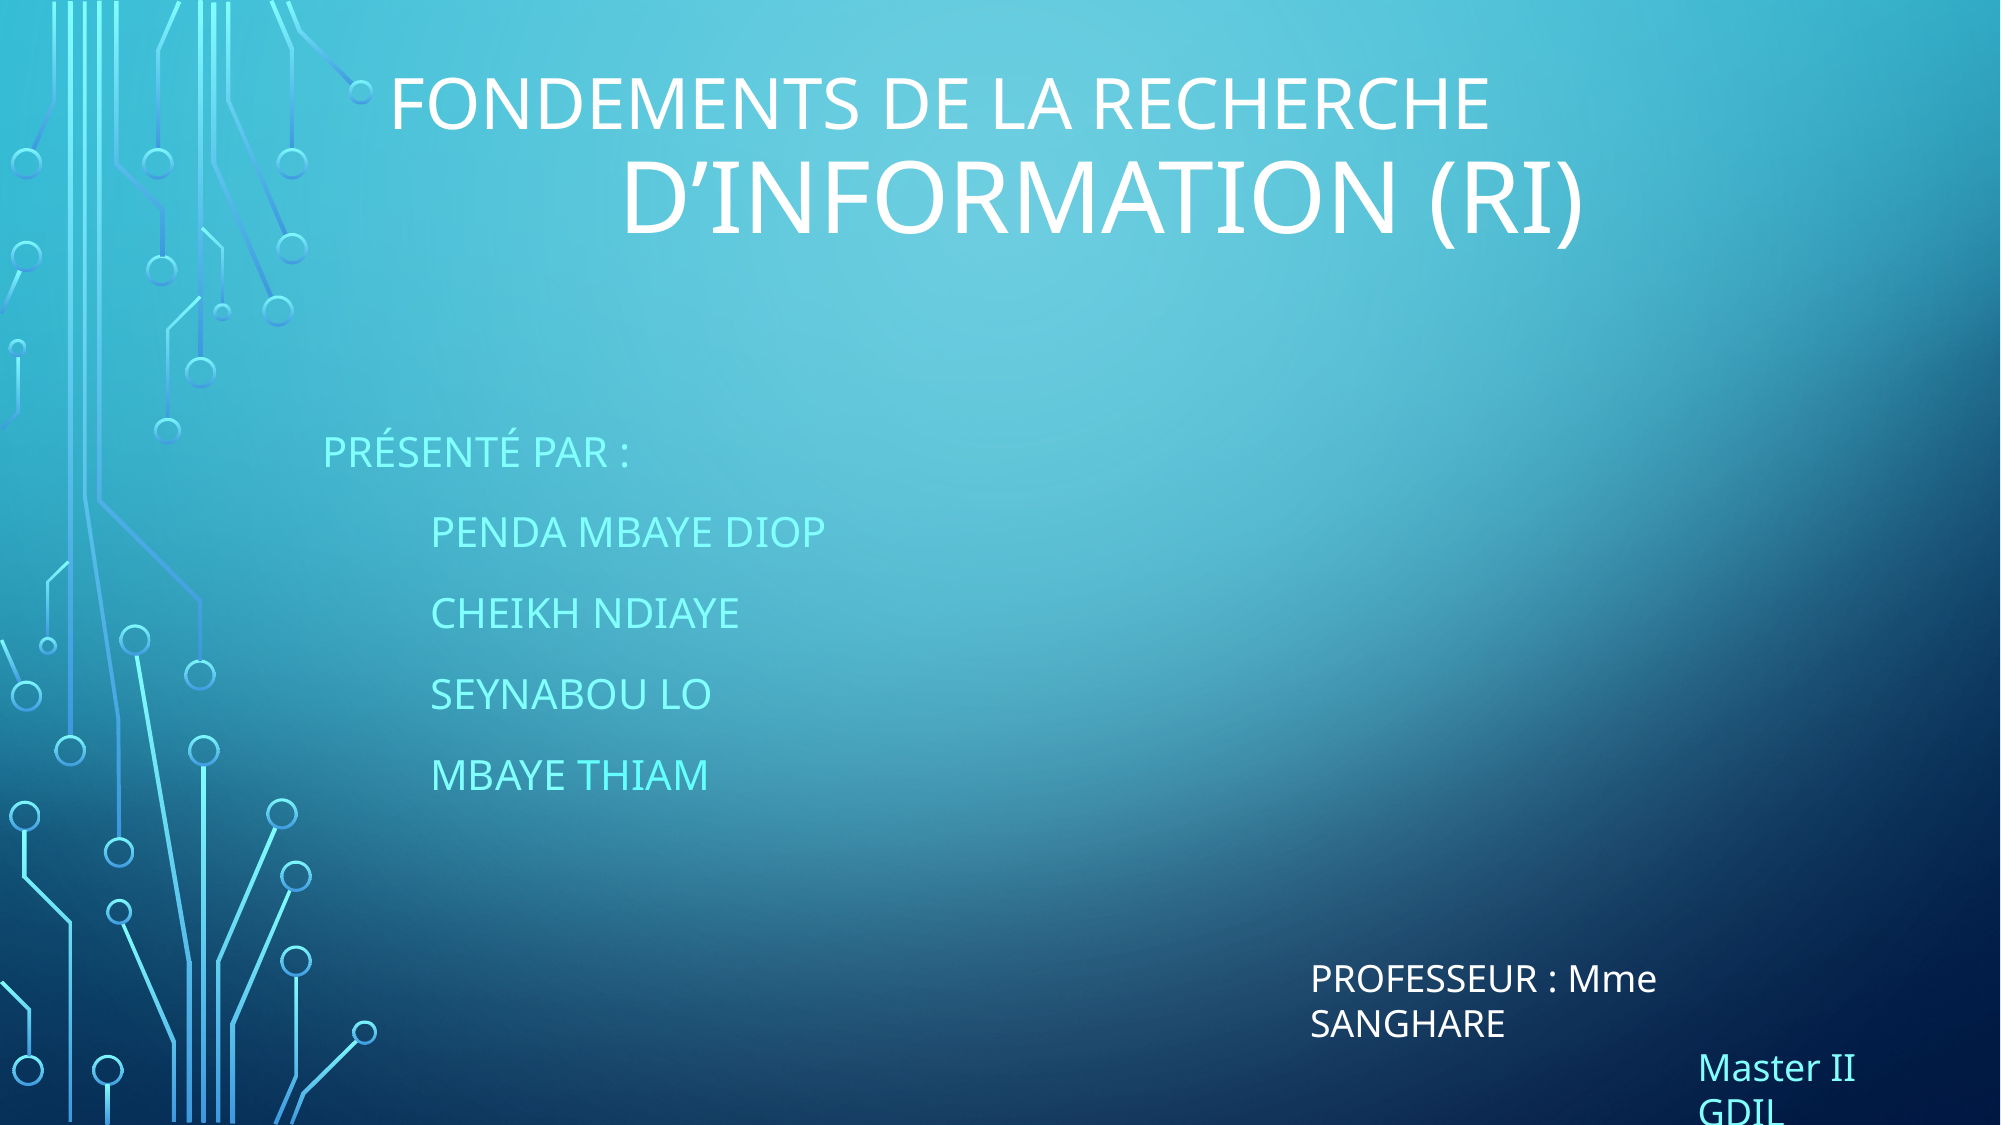

# Fondements de la recherche
 D’INFORMATION (RI)
Présenté par :
 penda mbaye diop
 cheikh ndiaye
 seynabou lo
 mbaye thiam
PROFESSEUR : Mme SANGHARE
Master II GDIL